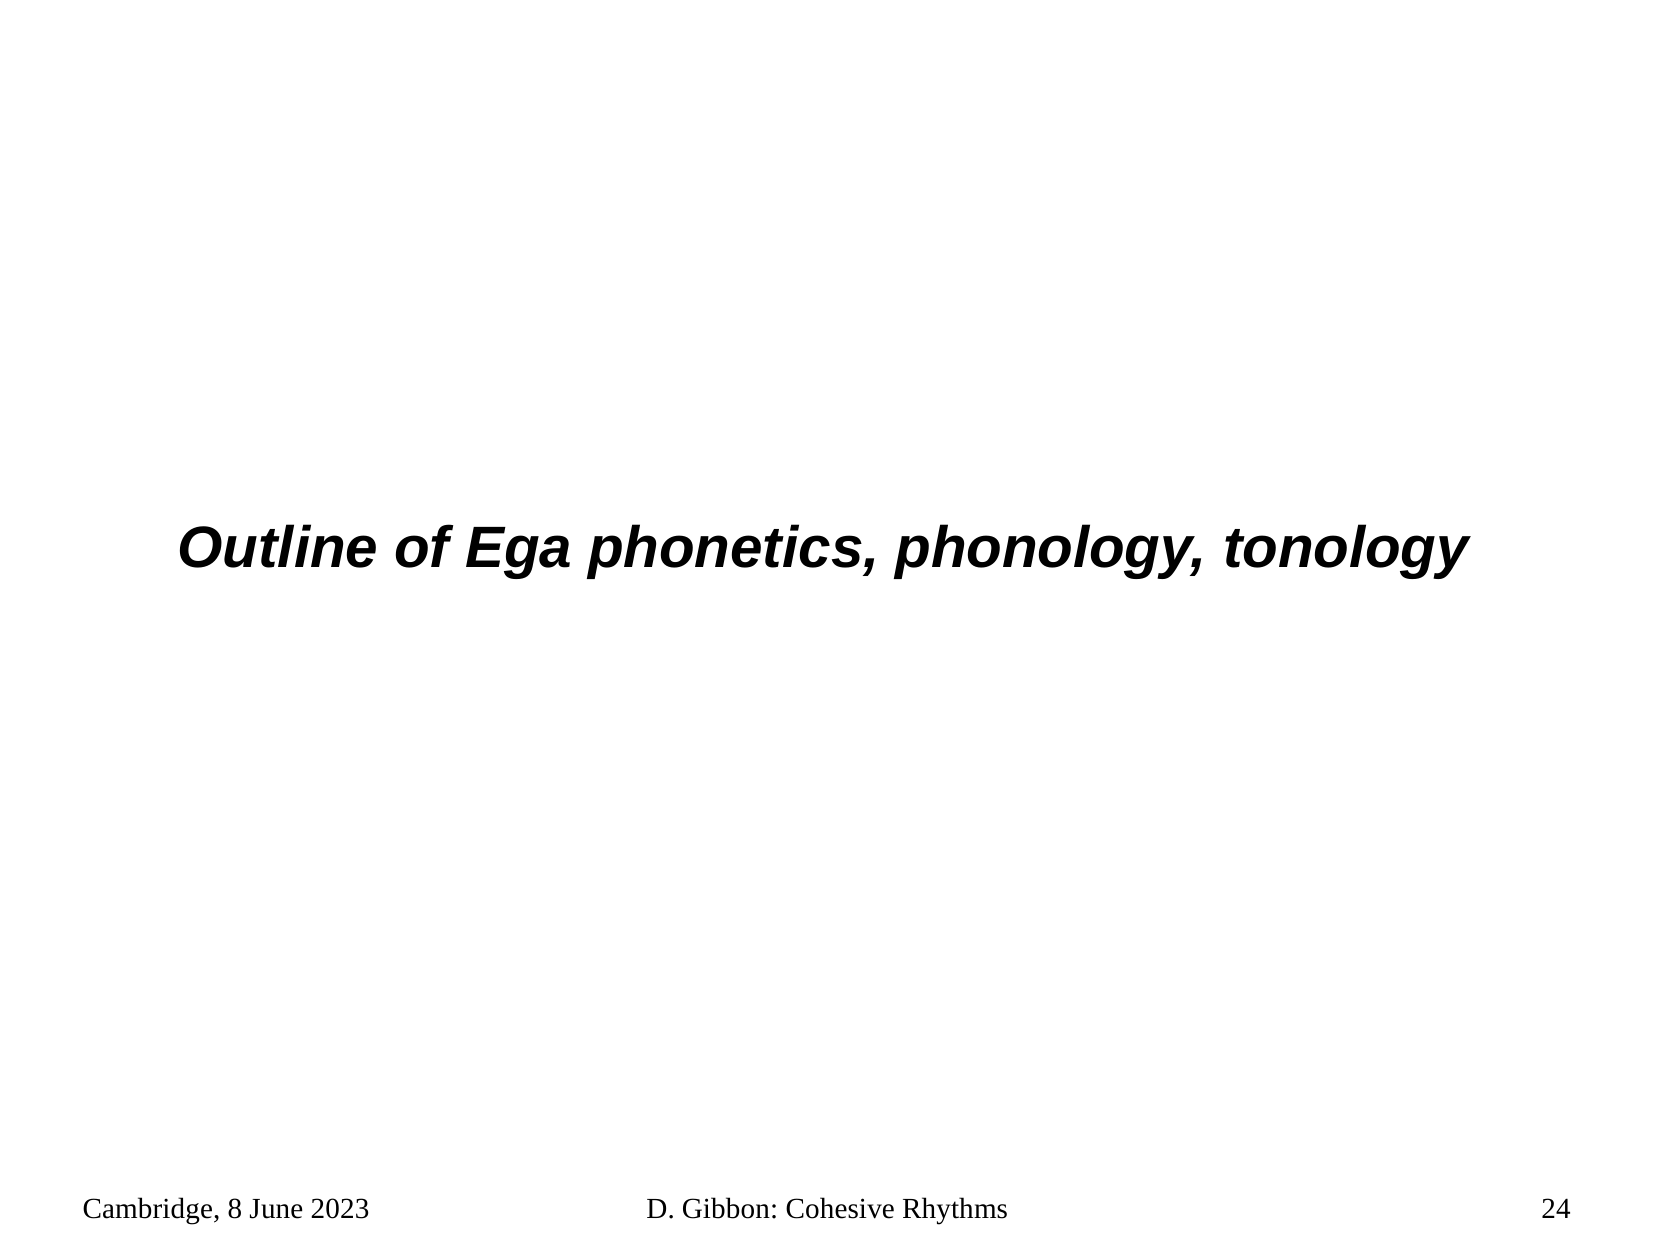

# Outline of Ega phonetics, phonology, tonology
Cambridge, 8 June 2023
D. Gibbon: Cohesive Rhythms
24